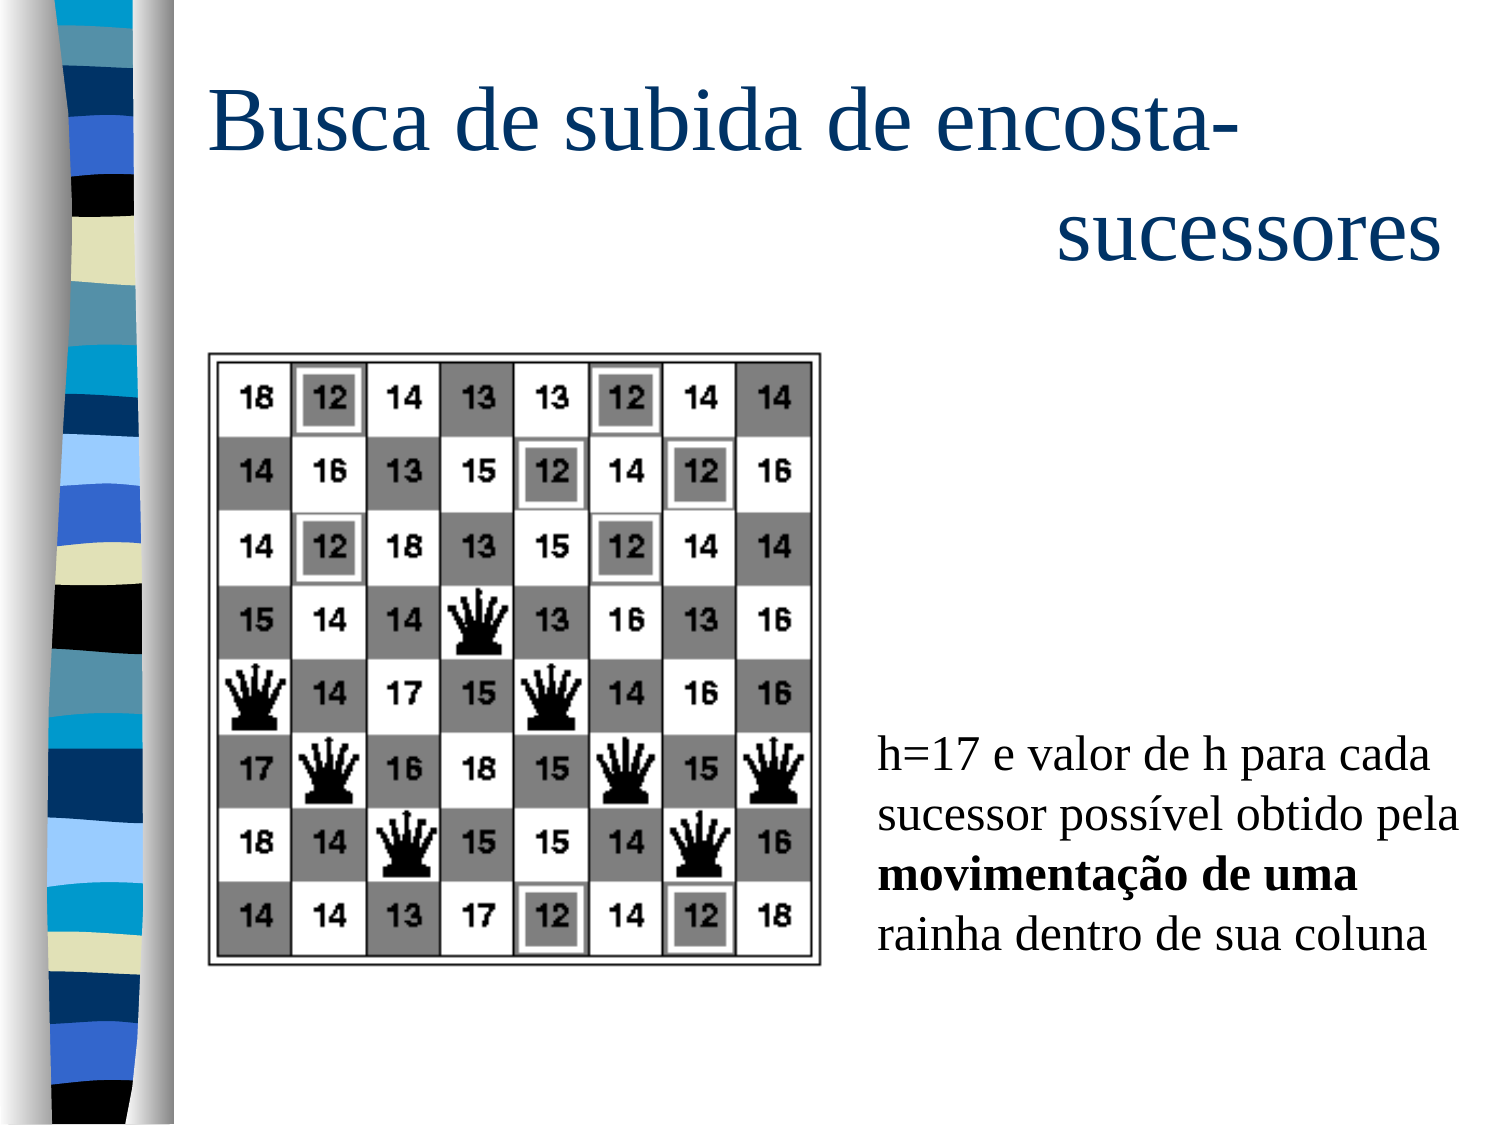

# Busca de subida de encosta- sucessores
h=17 e valor de h para cada
sucessor possível obtido pela
movimentação de uma rainha dentro de sua coluna